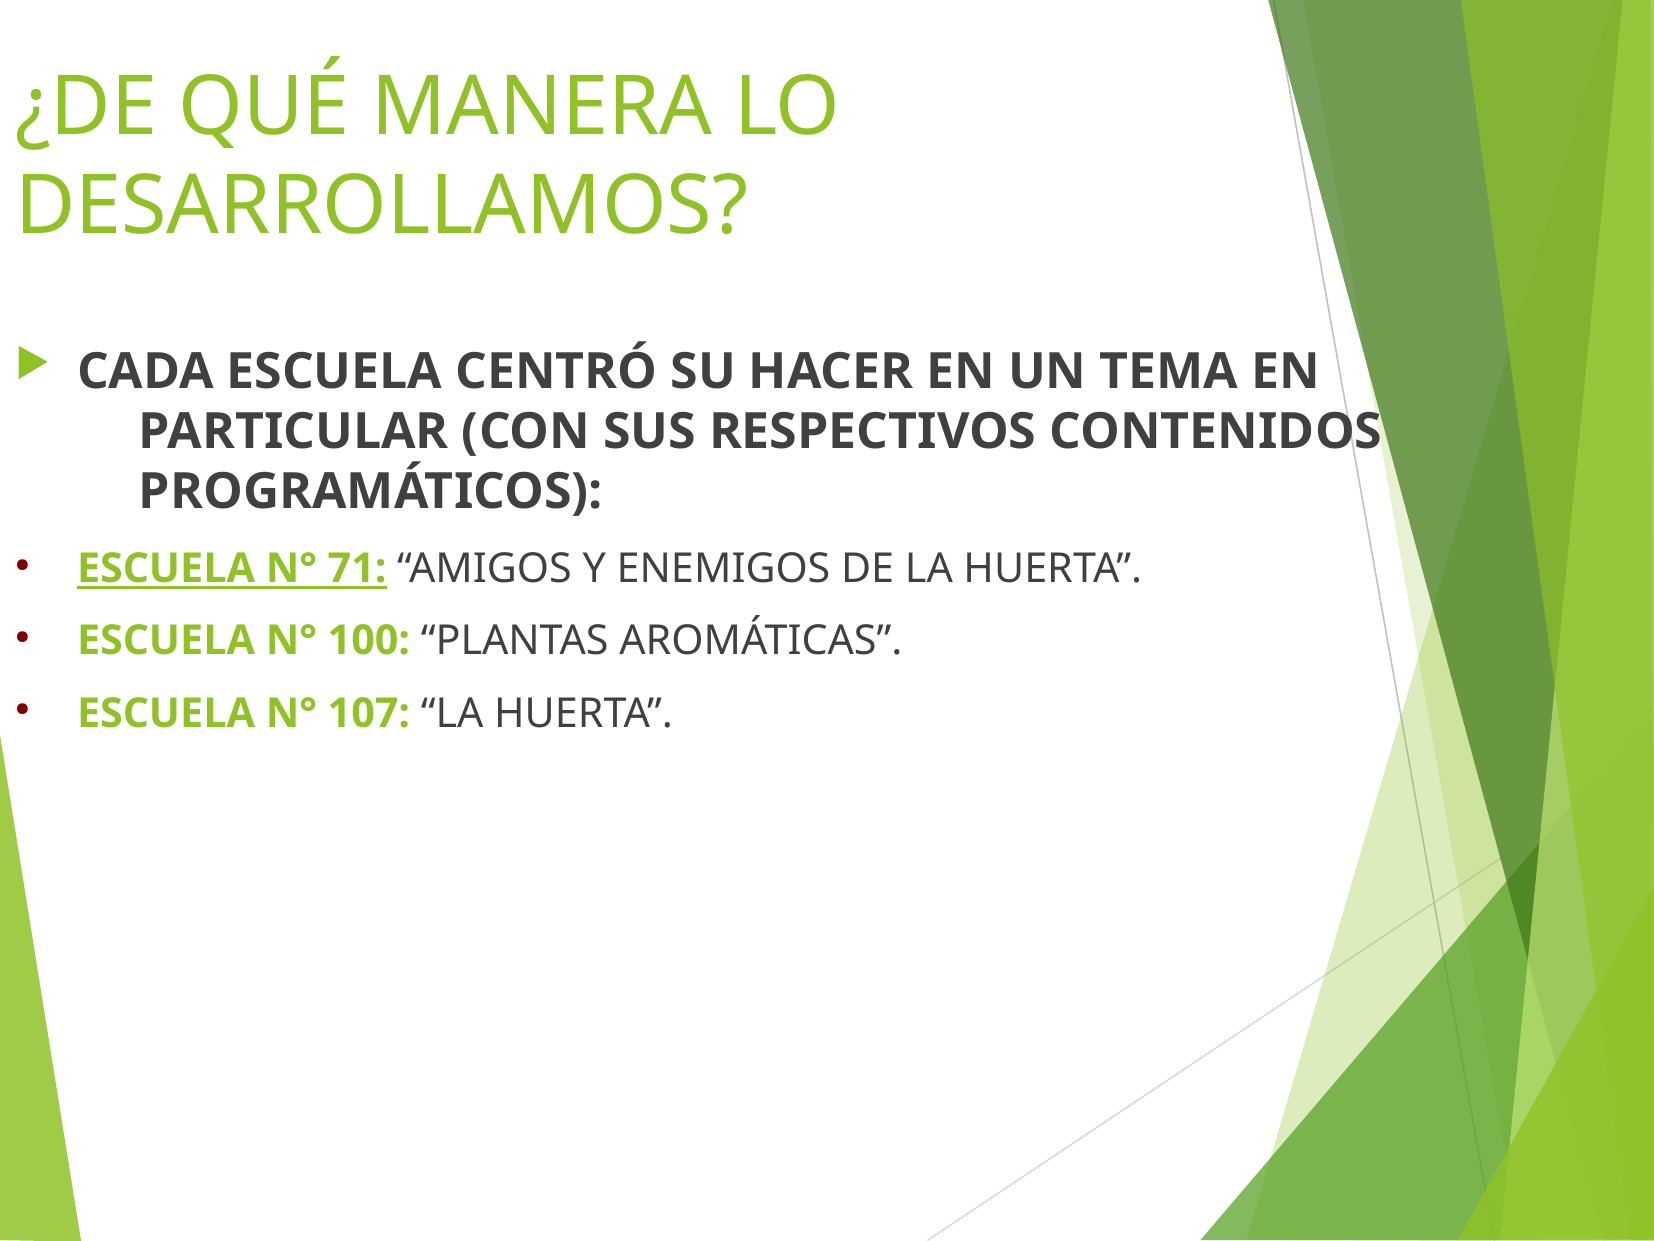

# ¿DE QUÉ MANERA LO DESARROLLAMOS?
CADA ESCUELA CENTRÓ SU HACER EN UN TEMA EN PARTICULAR (CON SUS RESPECTIVOS CONTENIDOS PROGRAMÁTICOS):
ESCUELA N° 71: “AMIGOS Y ENEMIGOS DE LA HUERTA”.
ESCUELA N° 100: “PLANTAS AROMÁTICAS”.
ESCUELA N° 107: “LA HUERTA”.